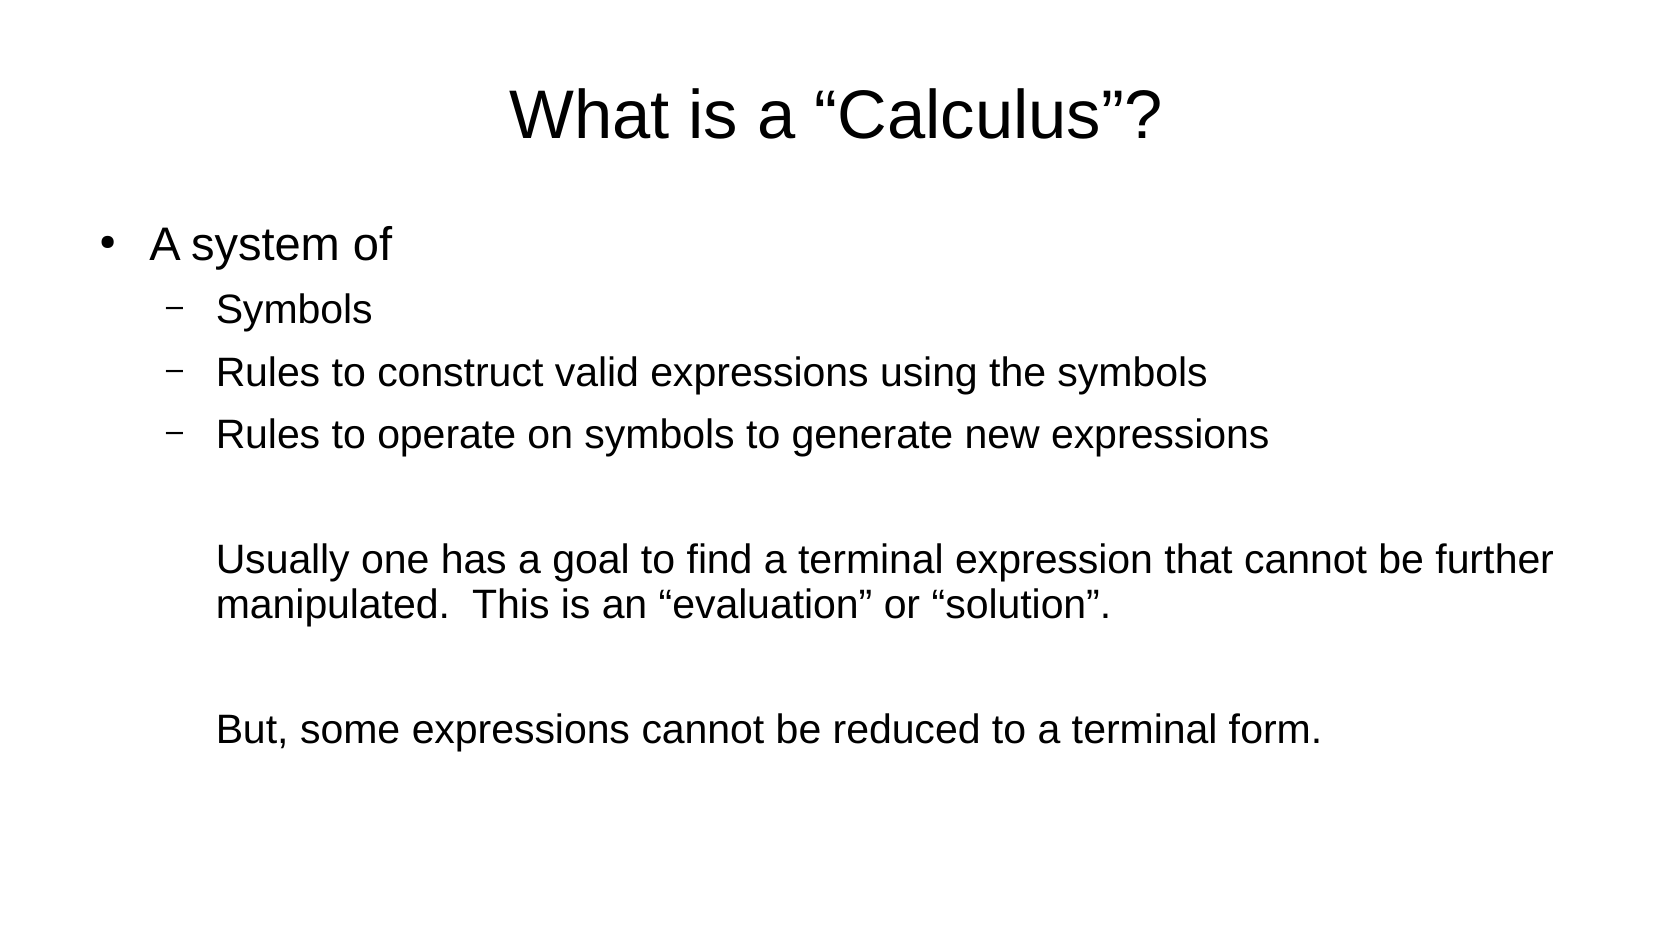

# What is a “Calculus”?
A system of
Symbols
Rules to construct valid expressions using the symbols
Rules to operate on symbols to generate new expressions
Usually one has a goal to find a terminal expression that cannot be further manipulated. This is an “evaluation” or “solution”.
But, some expressions cannot be reduced to a terminal form.